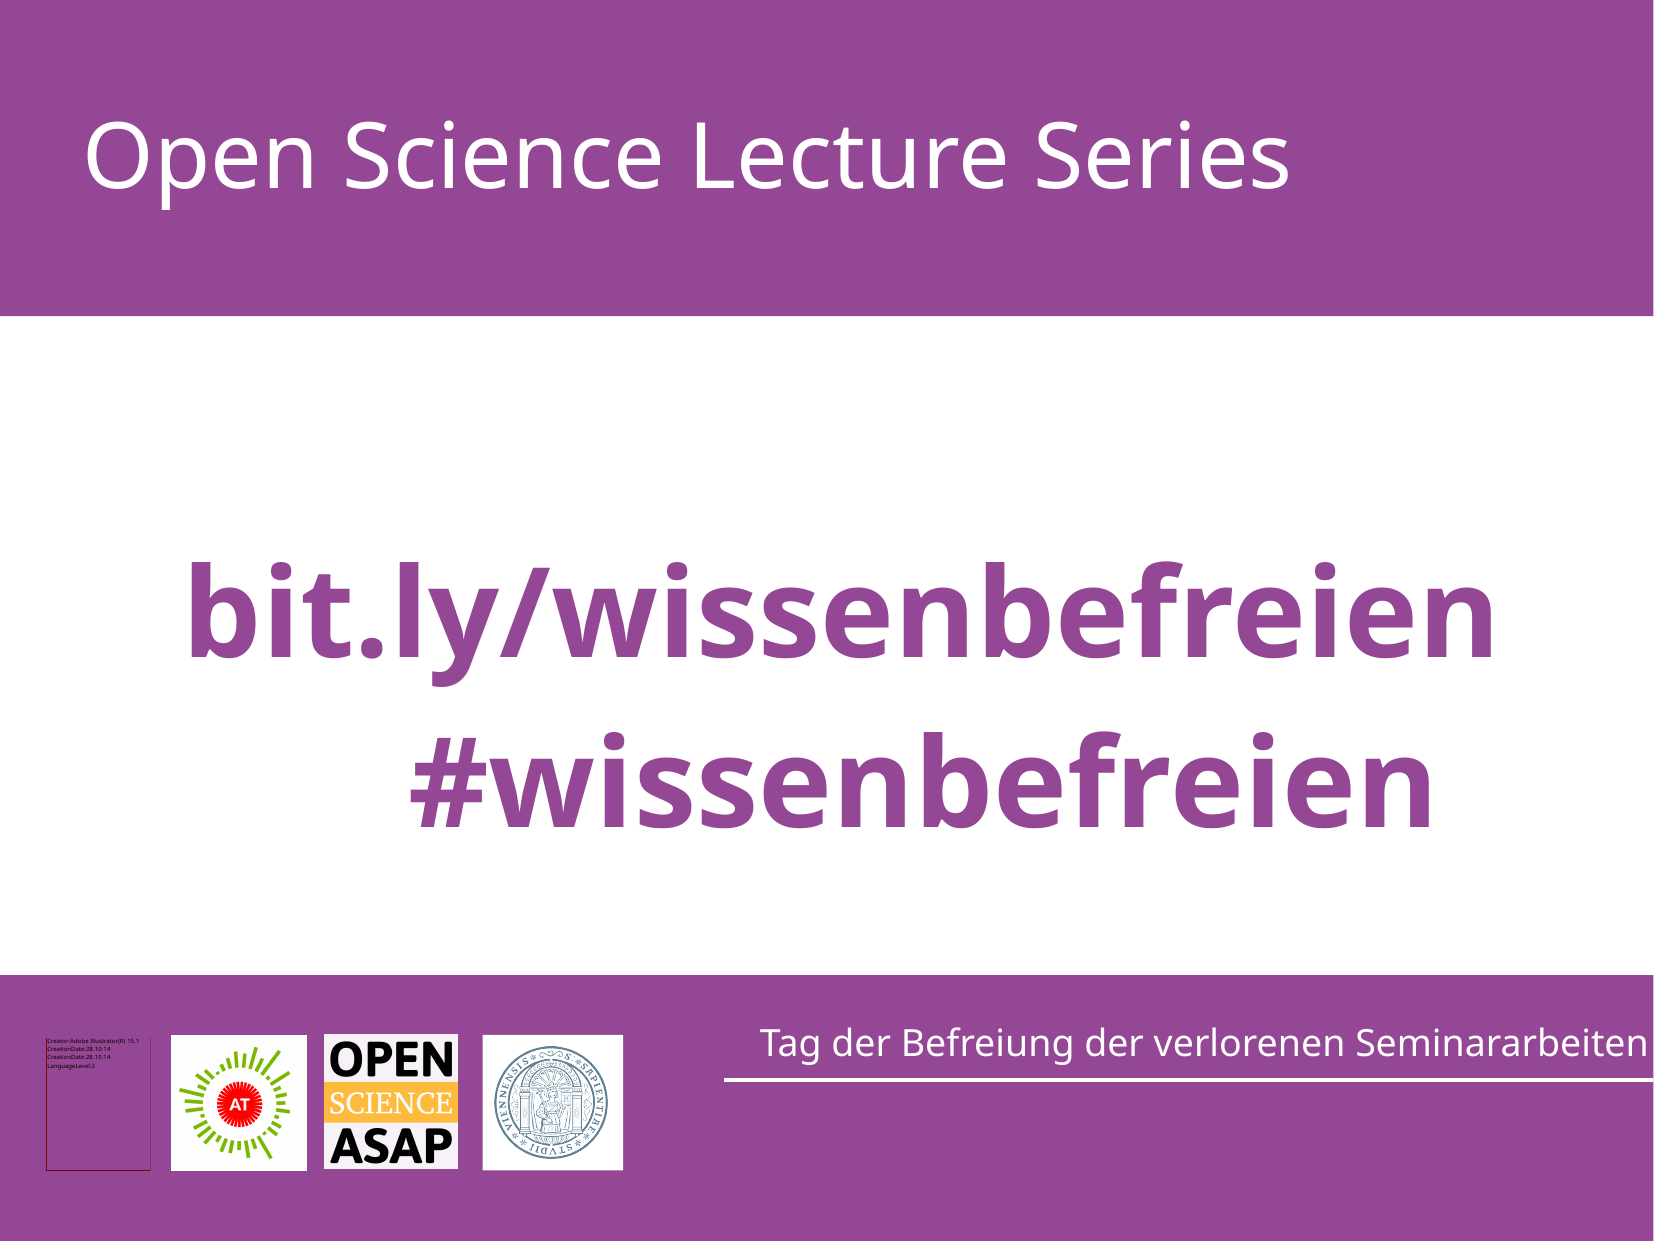

# Open Science Lecture Series
bit.ly/wissenbefreien
#wissenbefreien
Tag der Befreiung der verlorenen Seminararbeiten